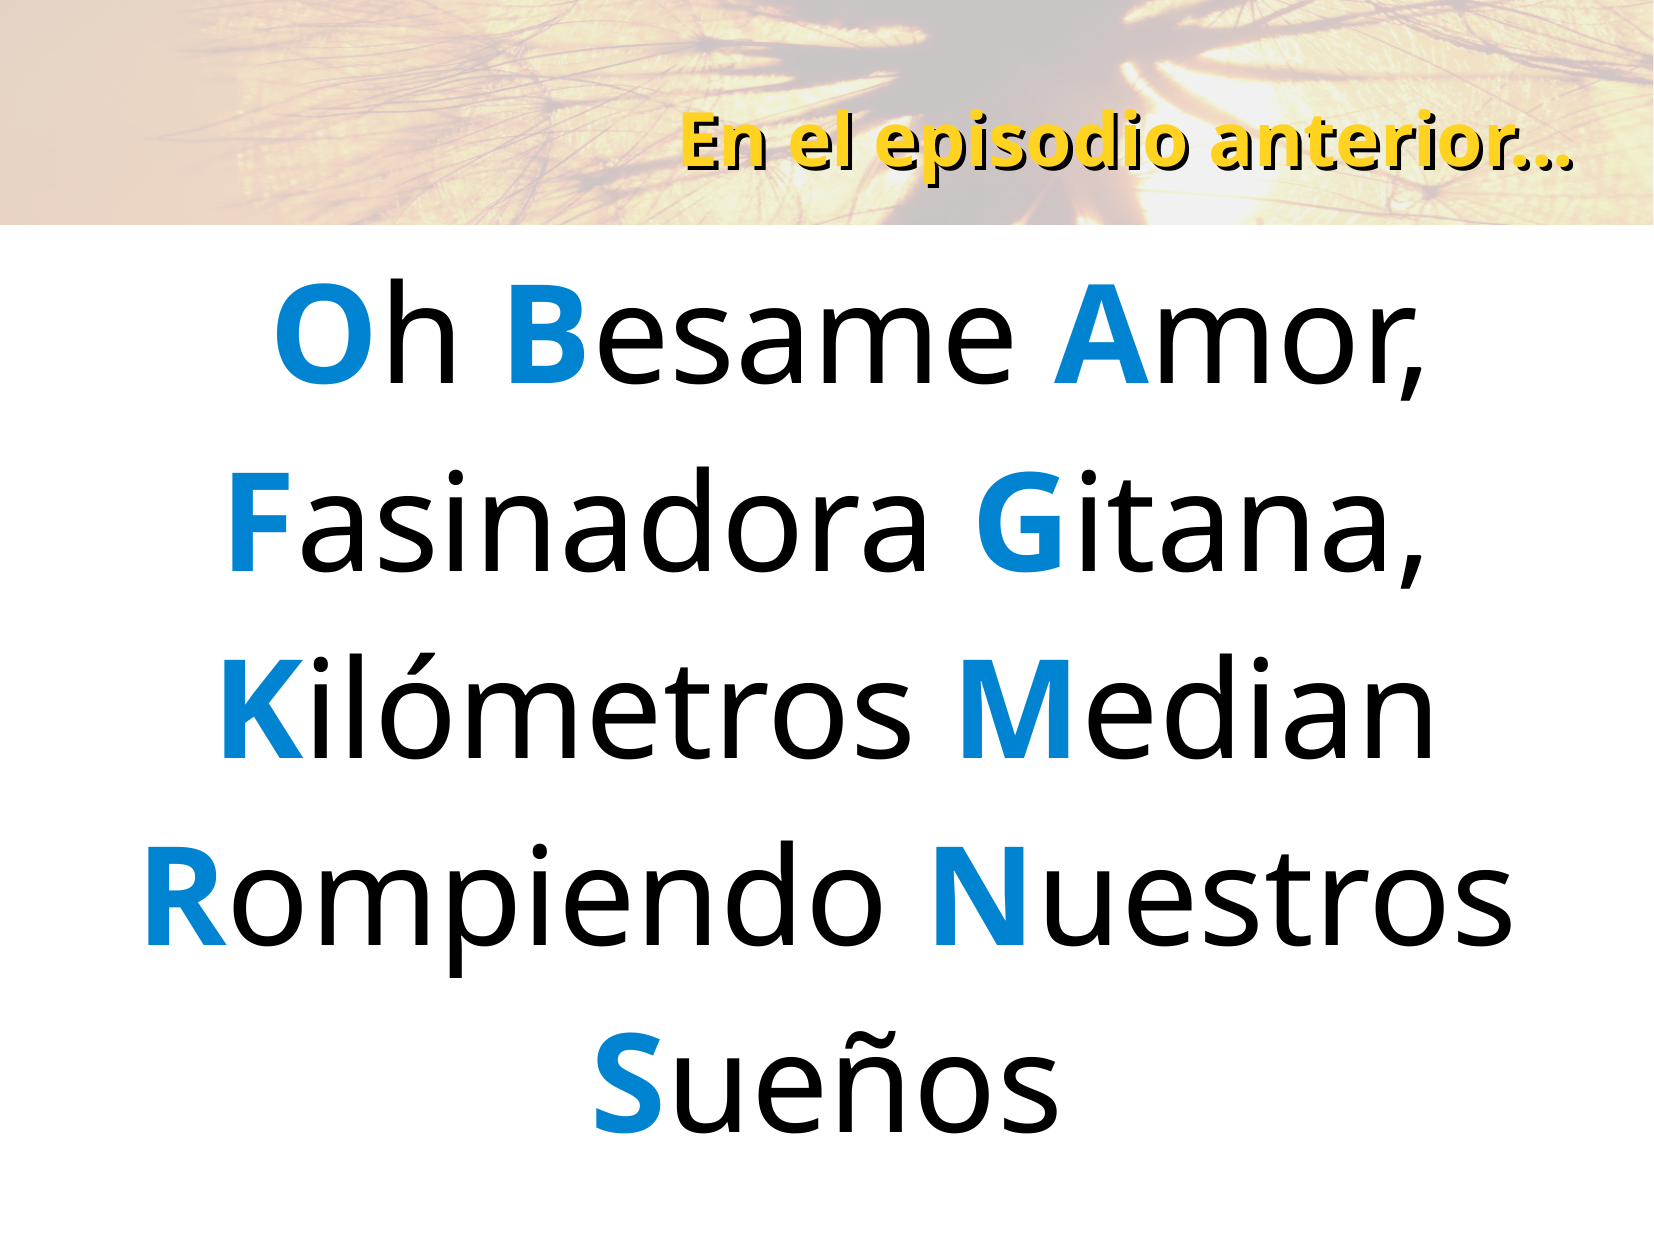

# En el episodio anterior...
Oh Besame Amor, Fasinadora Gitana, Kilómetros Median Rompiendo Nuestros Sueños